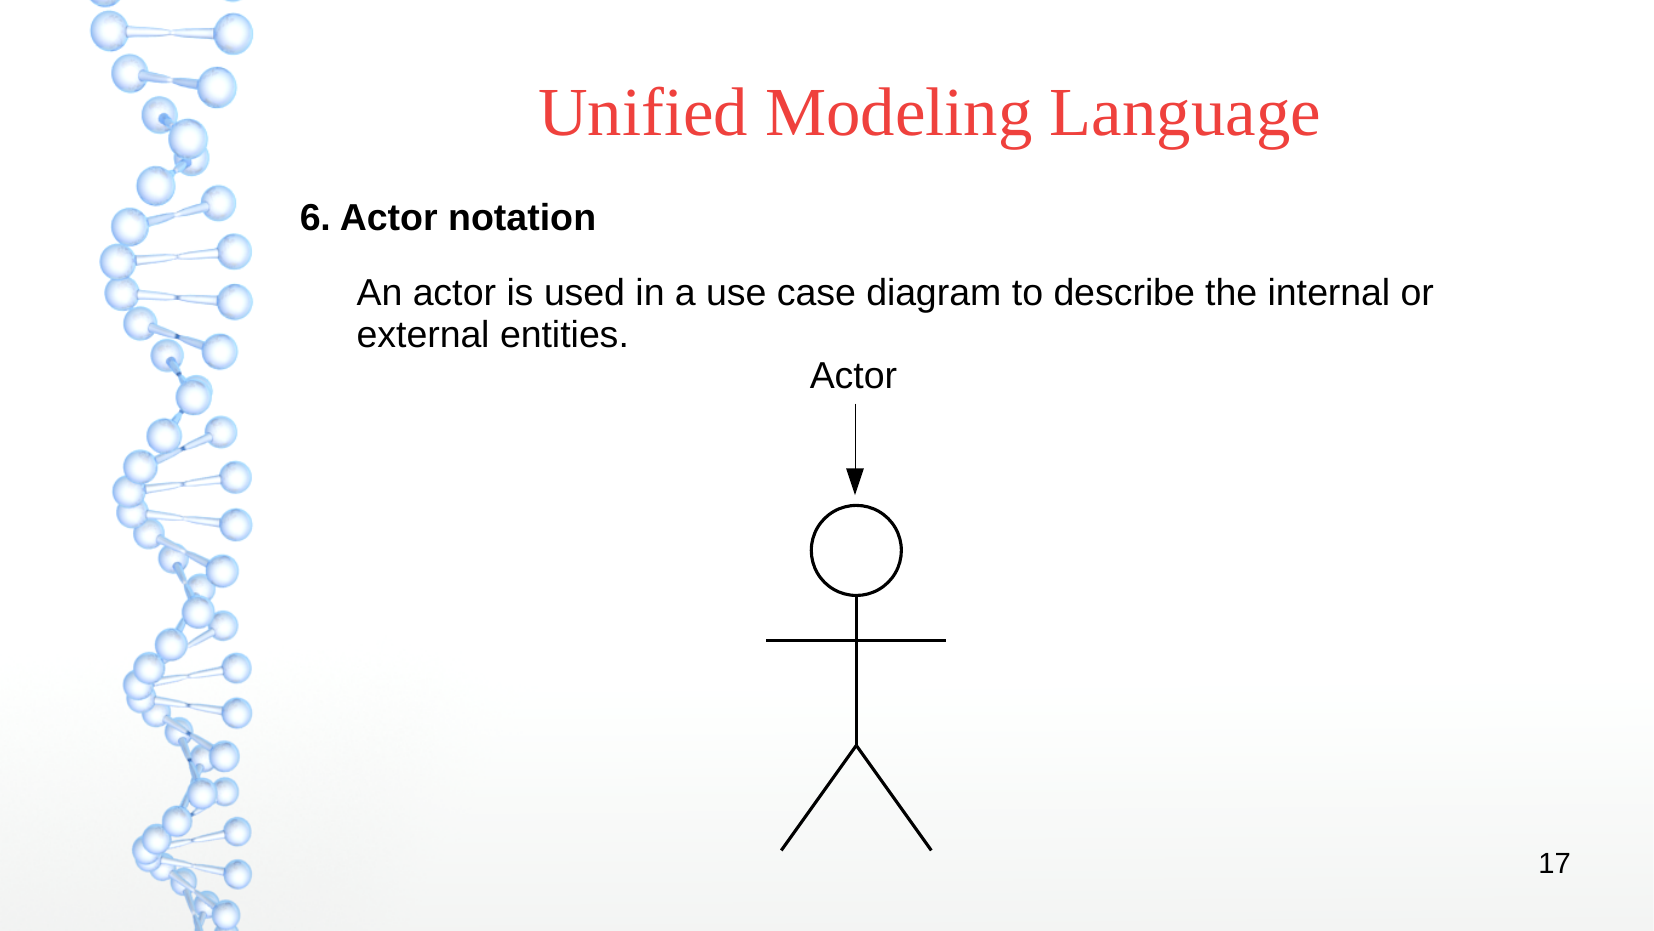

# Unified Modeling Language
6. Actor notation
An actor is used in a use case diagram to describe the internal or external entities.
Actor
17